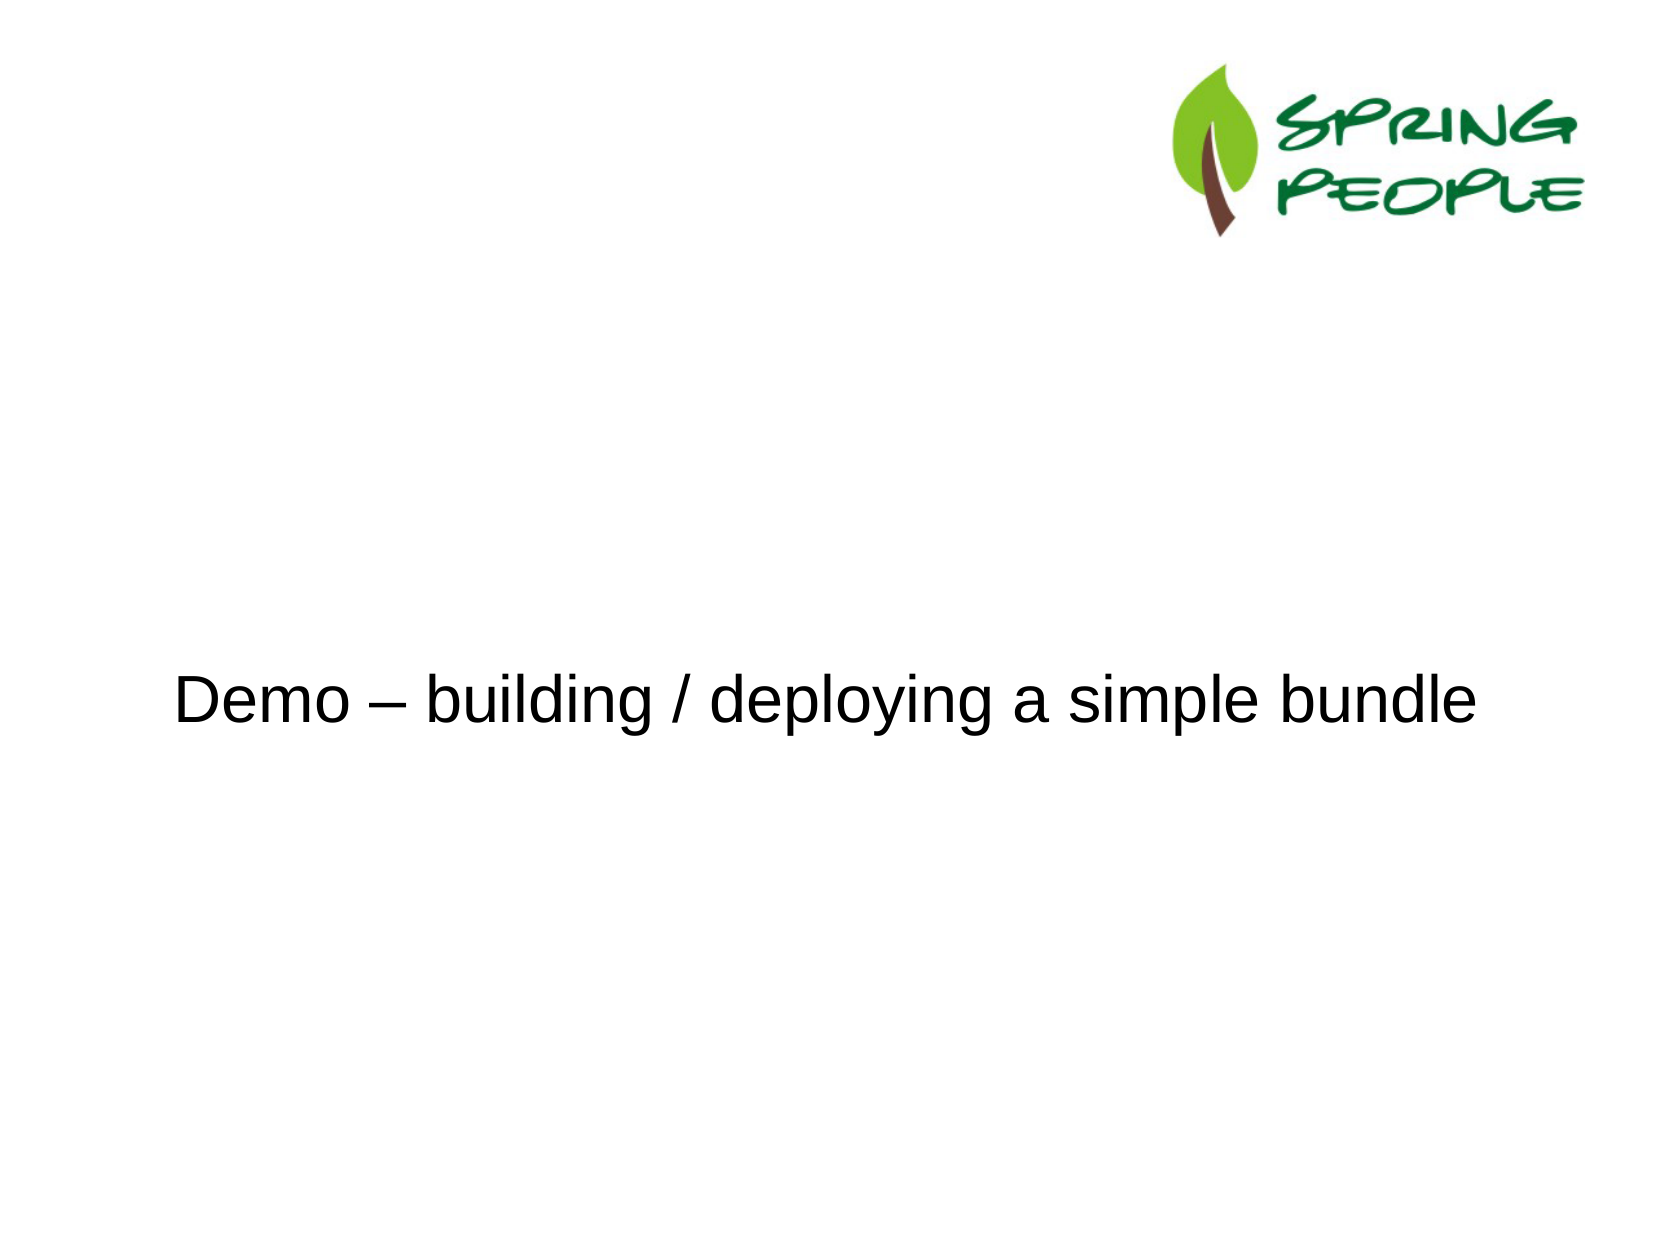

#
Demo – building / deploying a simple bundle